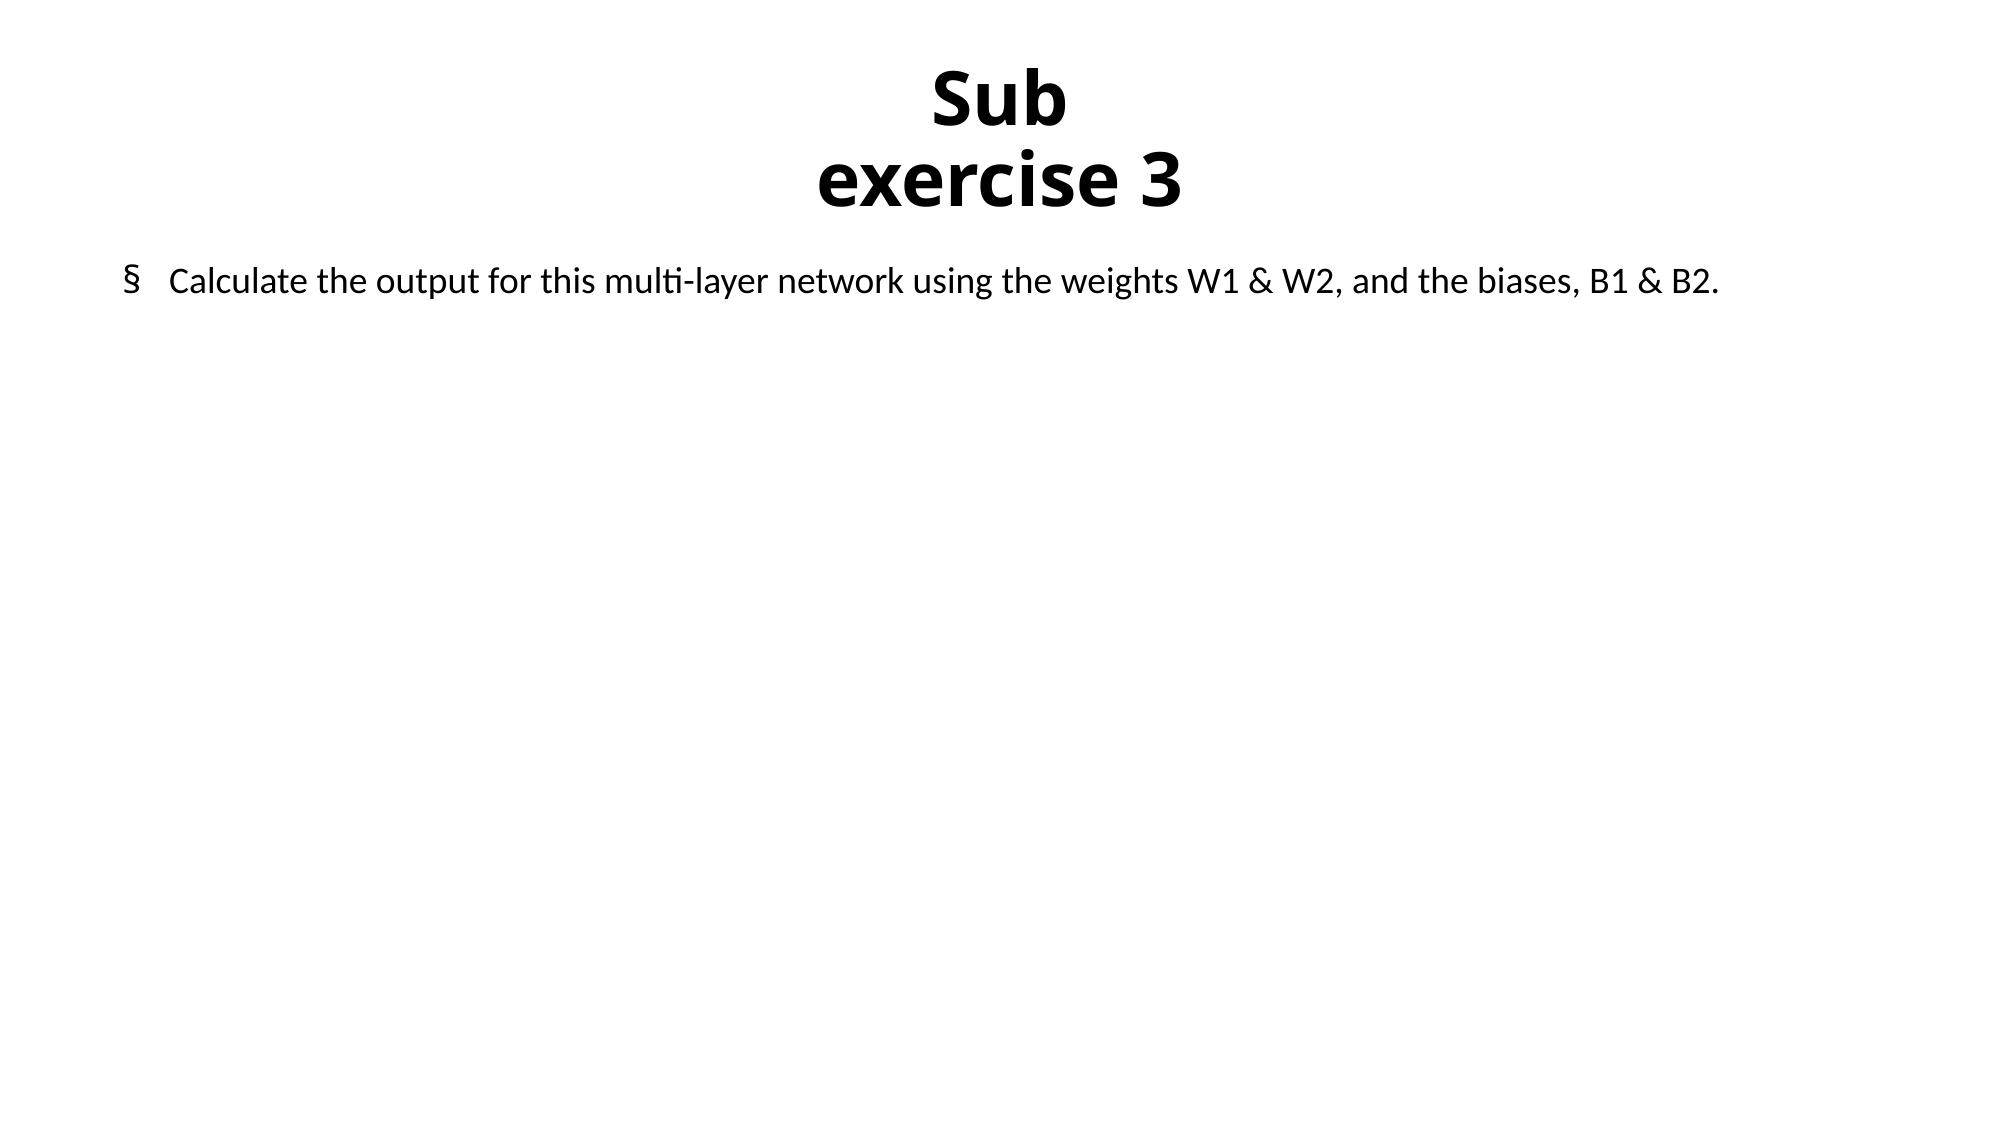

# Sub exercise 3
Calculate the output for this multi-layer network using the weights W1 & W2, and the biases, B1 & B2.